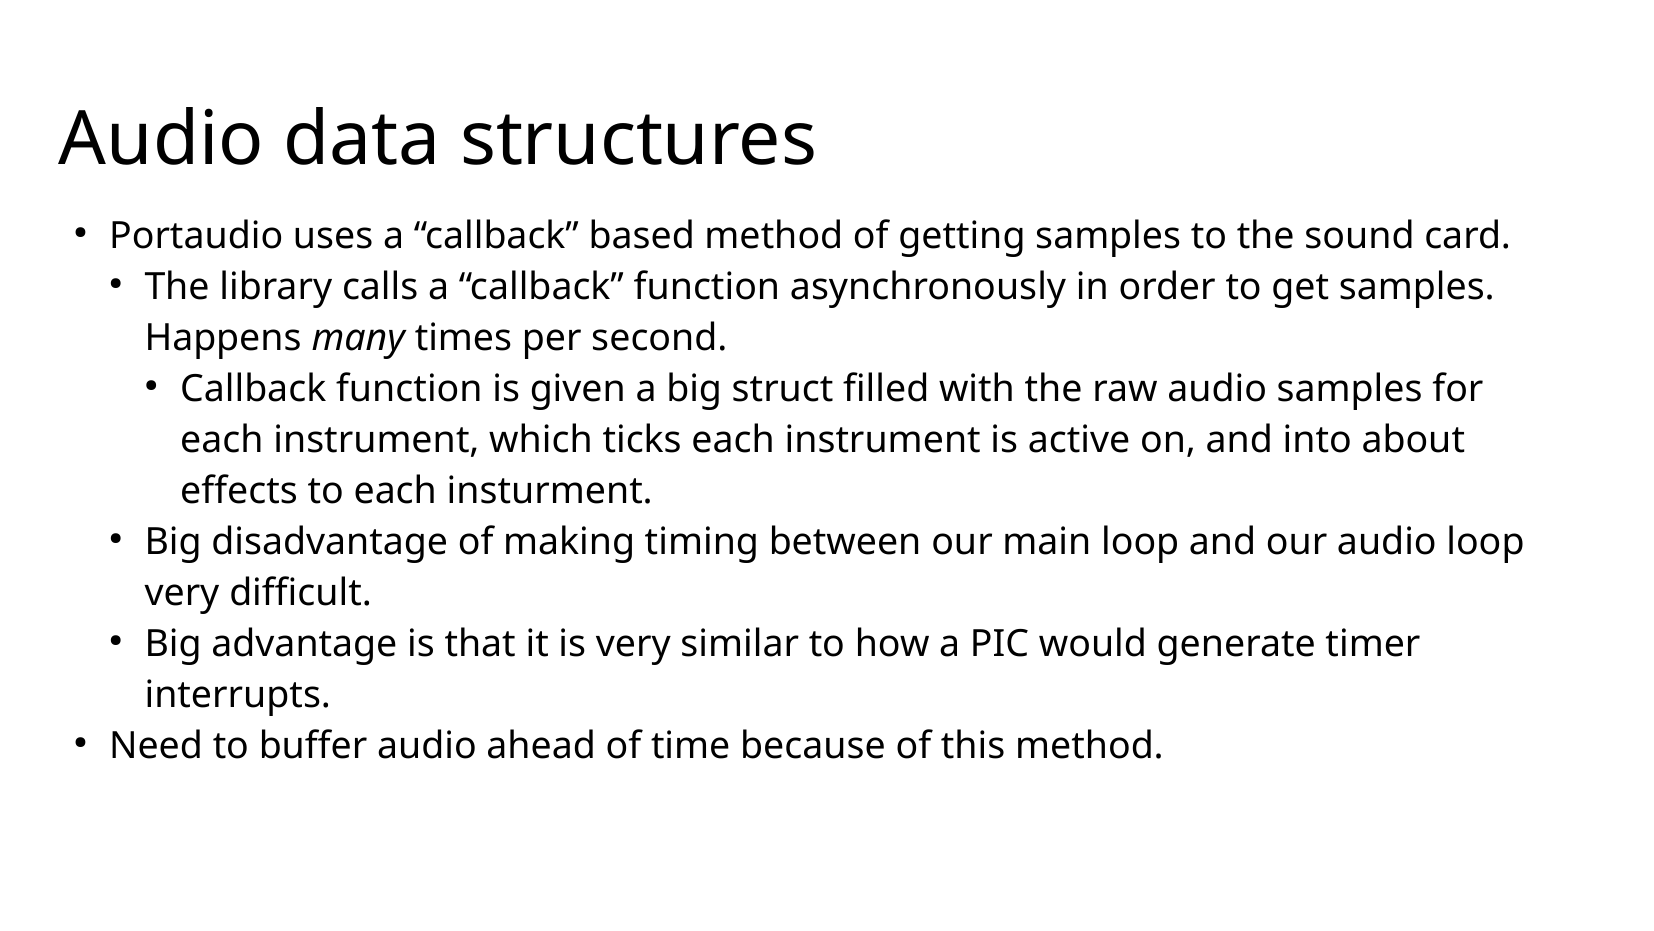

# Audio data structures
Portaudio uses a “callback” based method of getting samples to the sound card.
The library calls a “callback” function asynchronously in order to get samples. Happens many times per second.
Callback function is given a big struct filled with the raw audio samples for each instrument, which ticks each instrument is active on, and into about effects to each insturment.
Big disadvantage of making timing between our main loop and our audio loop very difficult.
Big advantage is that it is very similar to how a PIC would generate timer interrupts.
Need to buffer audio ahead of time because of this method.